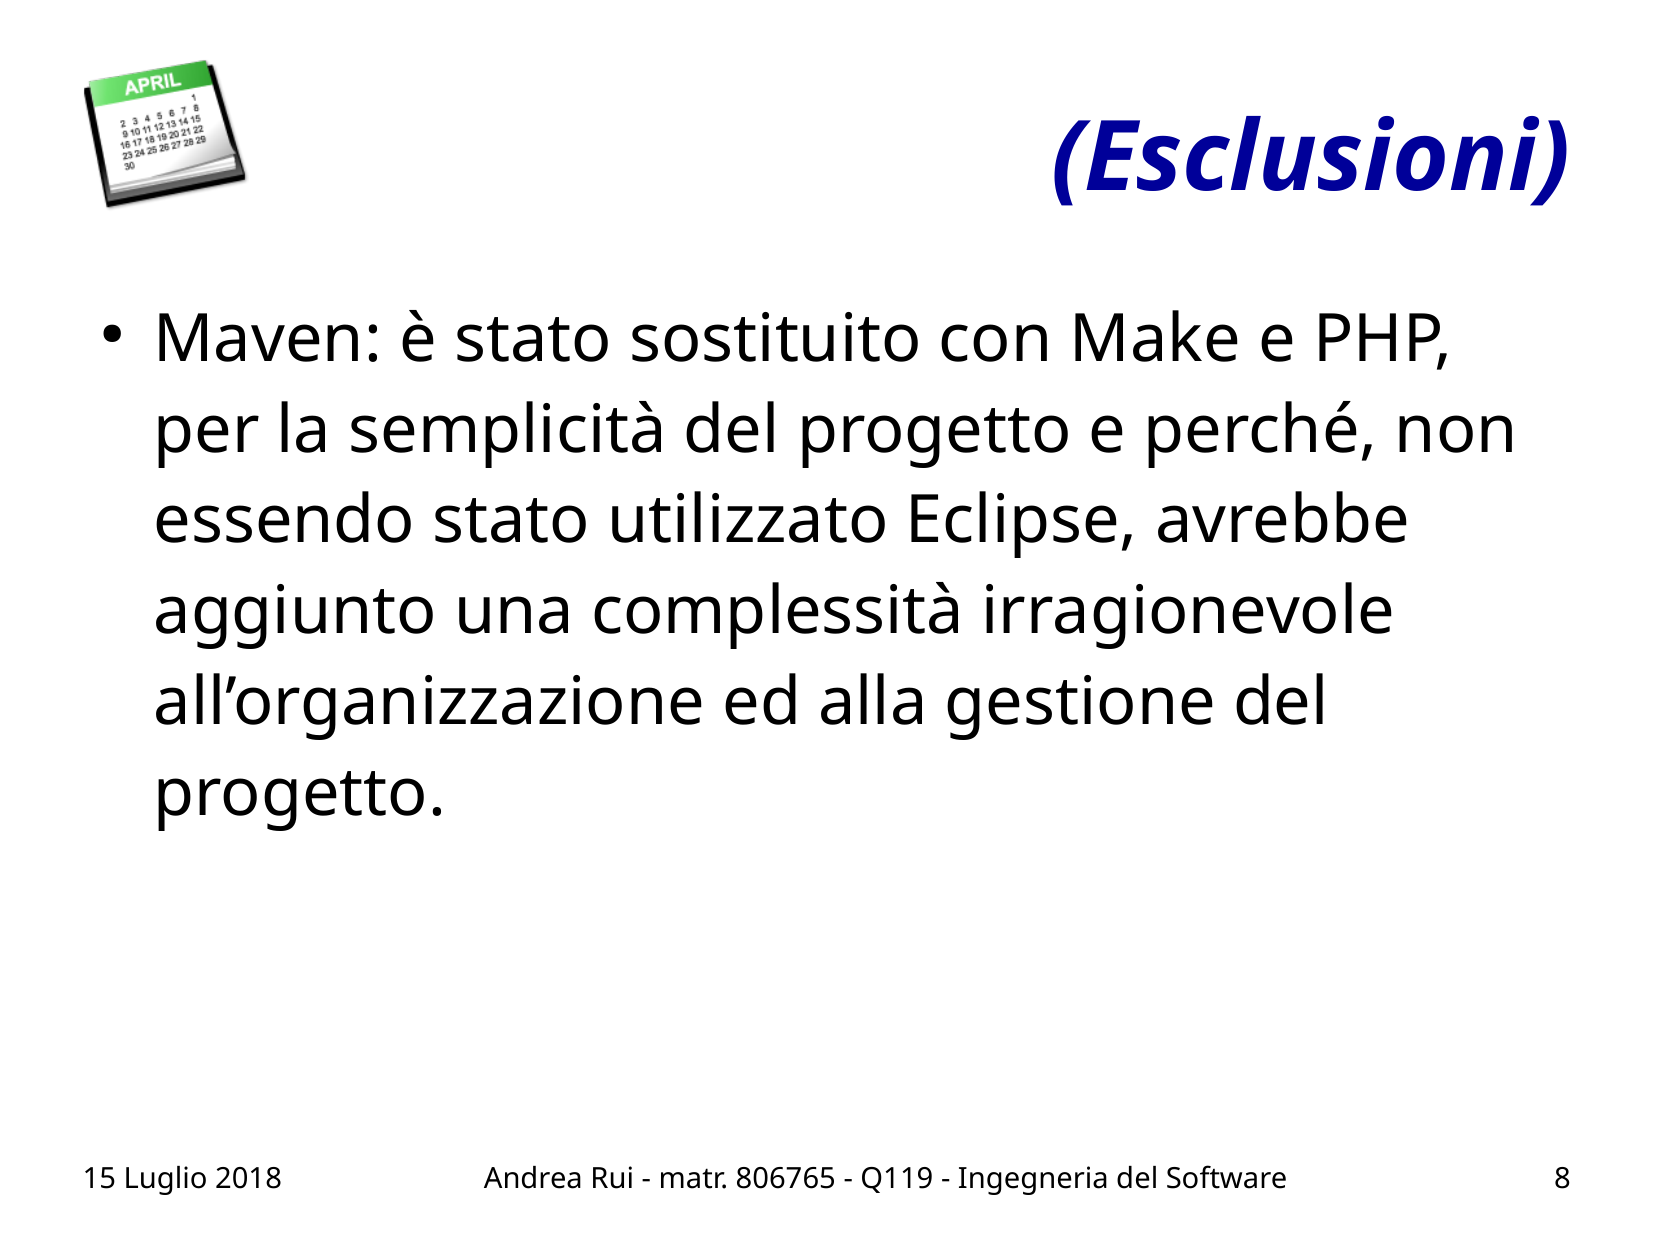

# (Esclusioni)
Maven: è stato sostituito con Make e PHP, per la semplicità del progetto e perché, non essendo stato utilizzato Eclipse, avrebbe aggiunto una complessità irragionevole all’organizzazione ed alla gestione del progetto.
15 Luglio 2018
Andrea Rui - matr. 806765 - Q119 - Ingegneria del Software
8